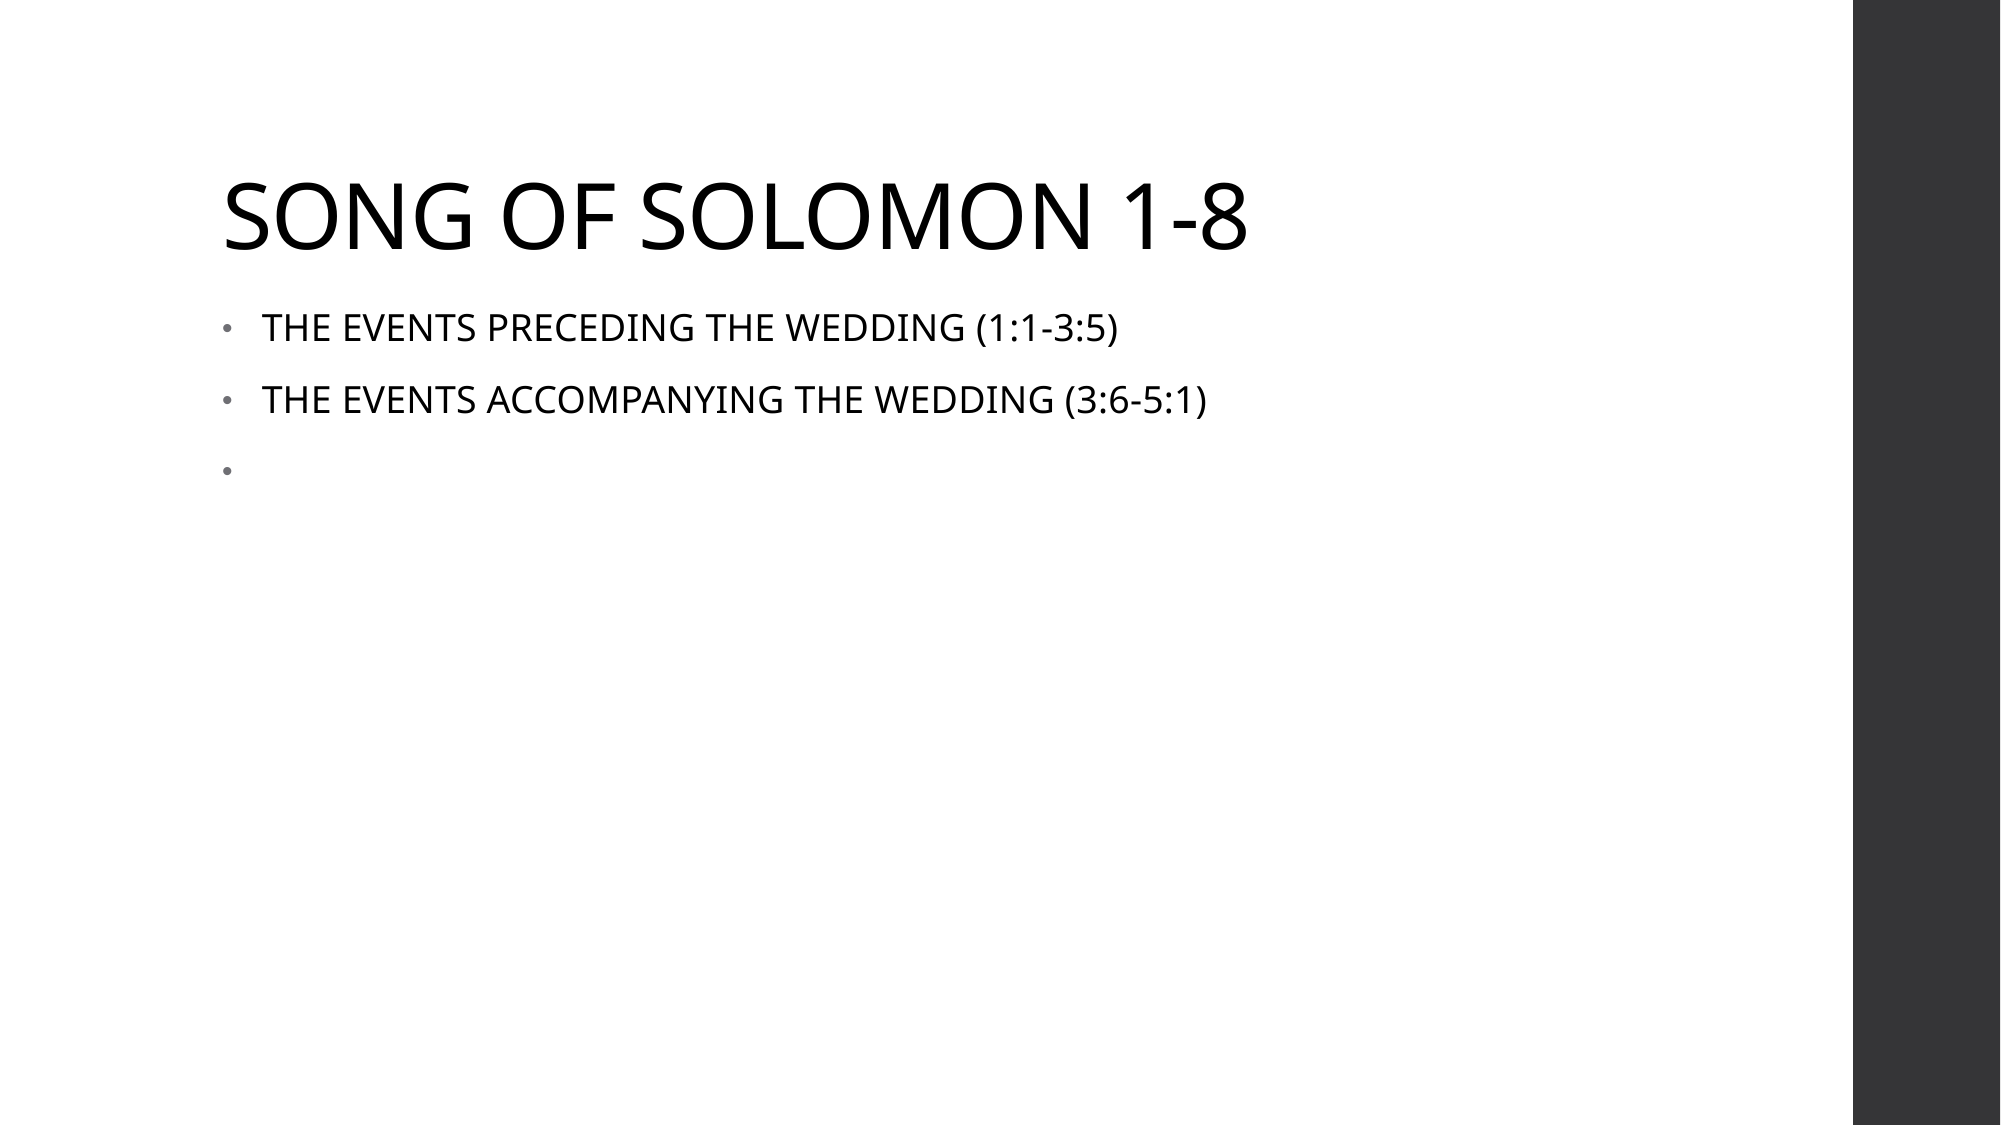

# SONG OF SOLOMON 1-8
 THE EVENTS PRECEDING THE WEDDING (1:1-3:5)
 THE EVENTS ACCOMPANYING THE WEDDING (3:6-5:1)